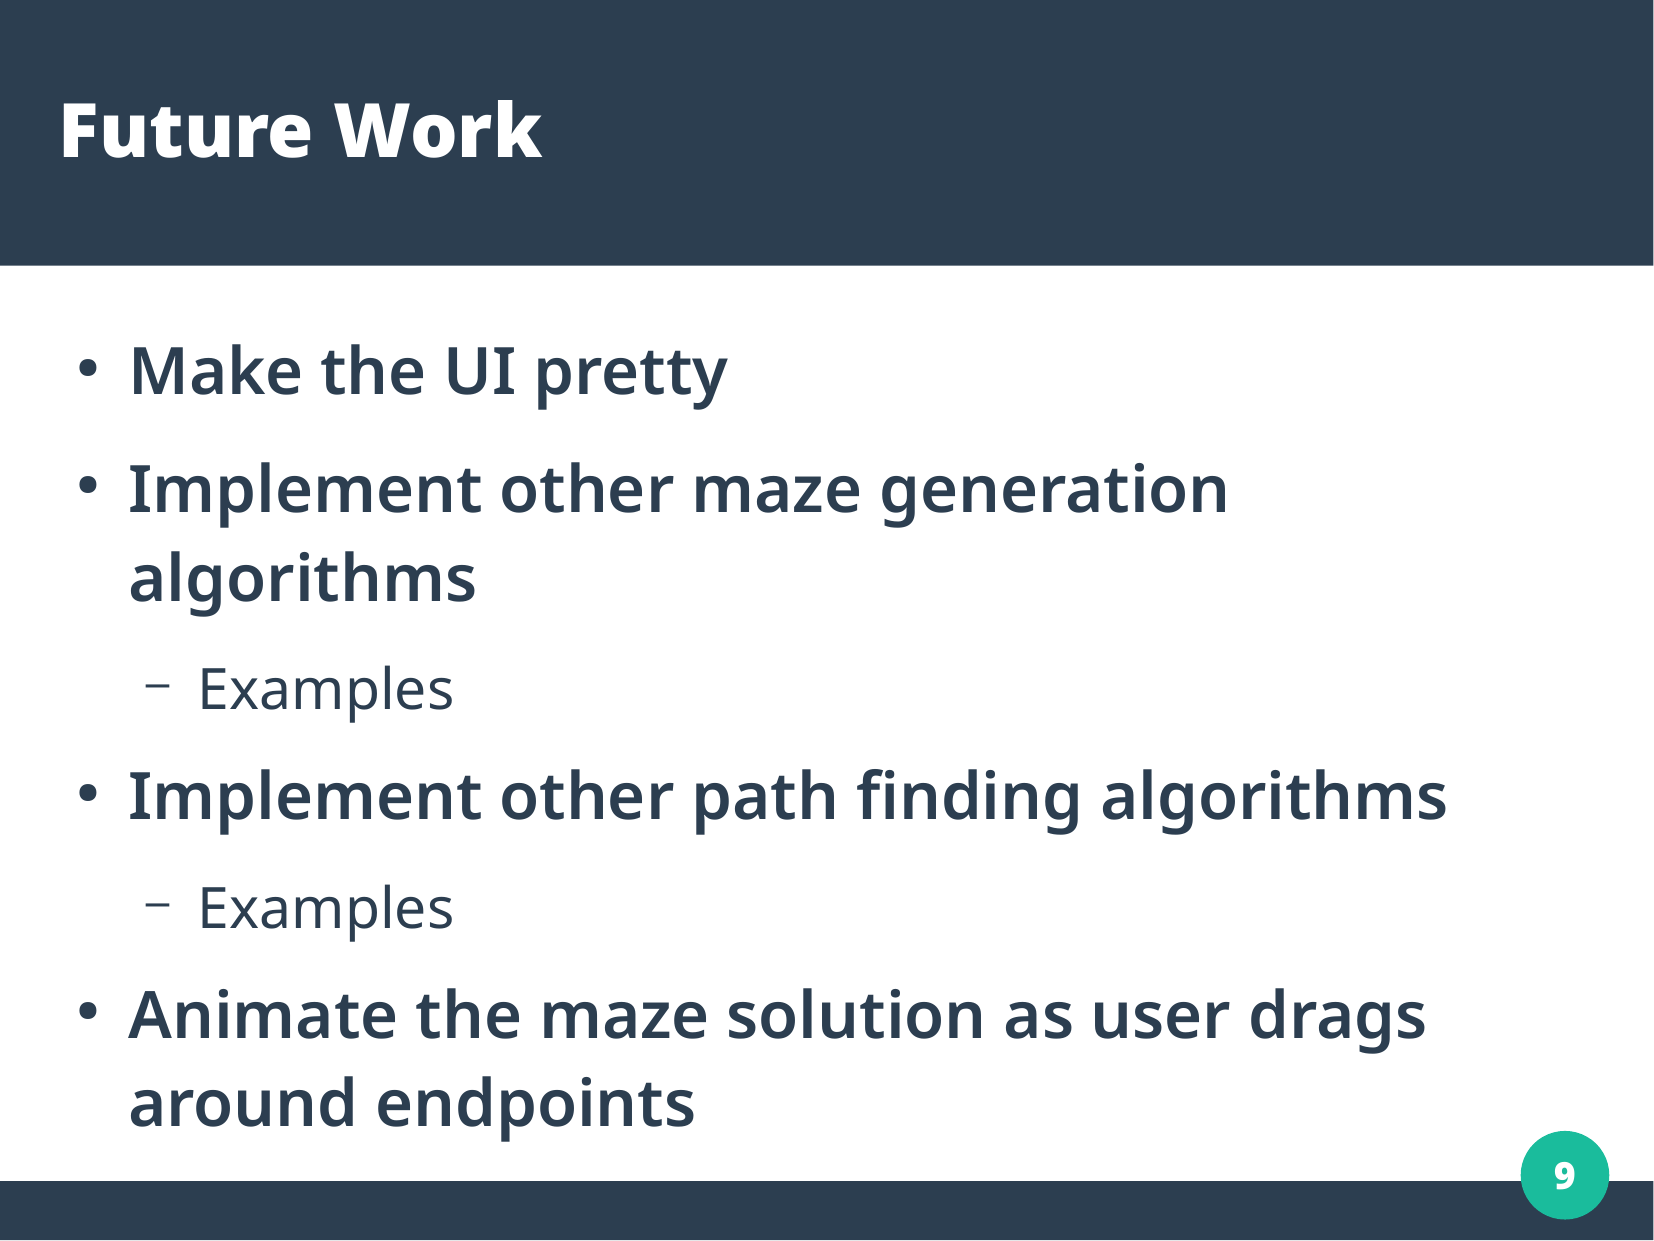

# Future Work
Make the UI pretty
Implement other maze generation algorithms
Examples
Implement other path finding algorithms
Examples
Animate the maze solution as user drags around endpoints
9